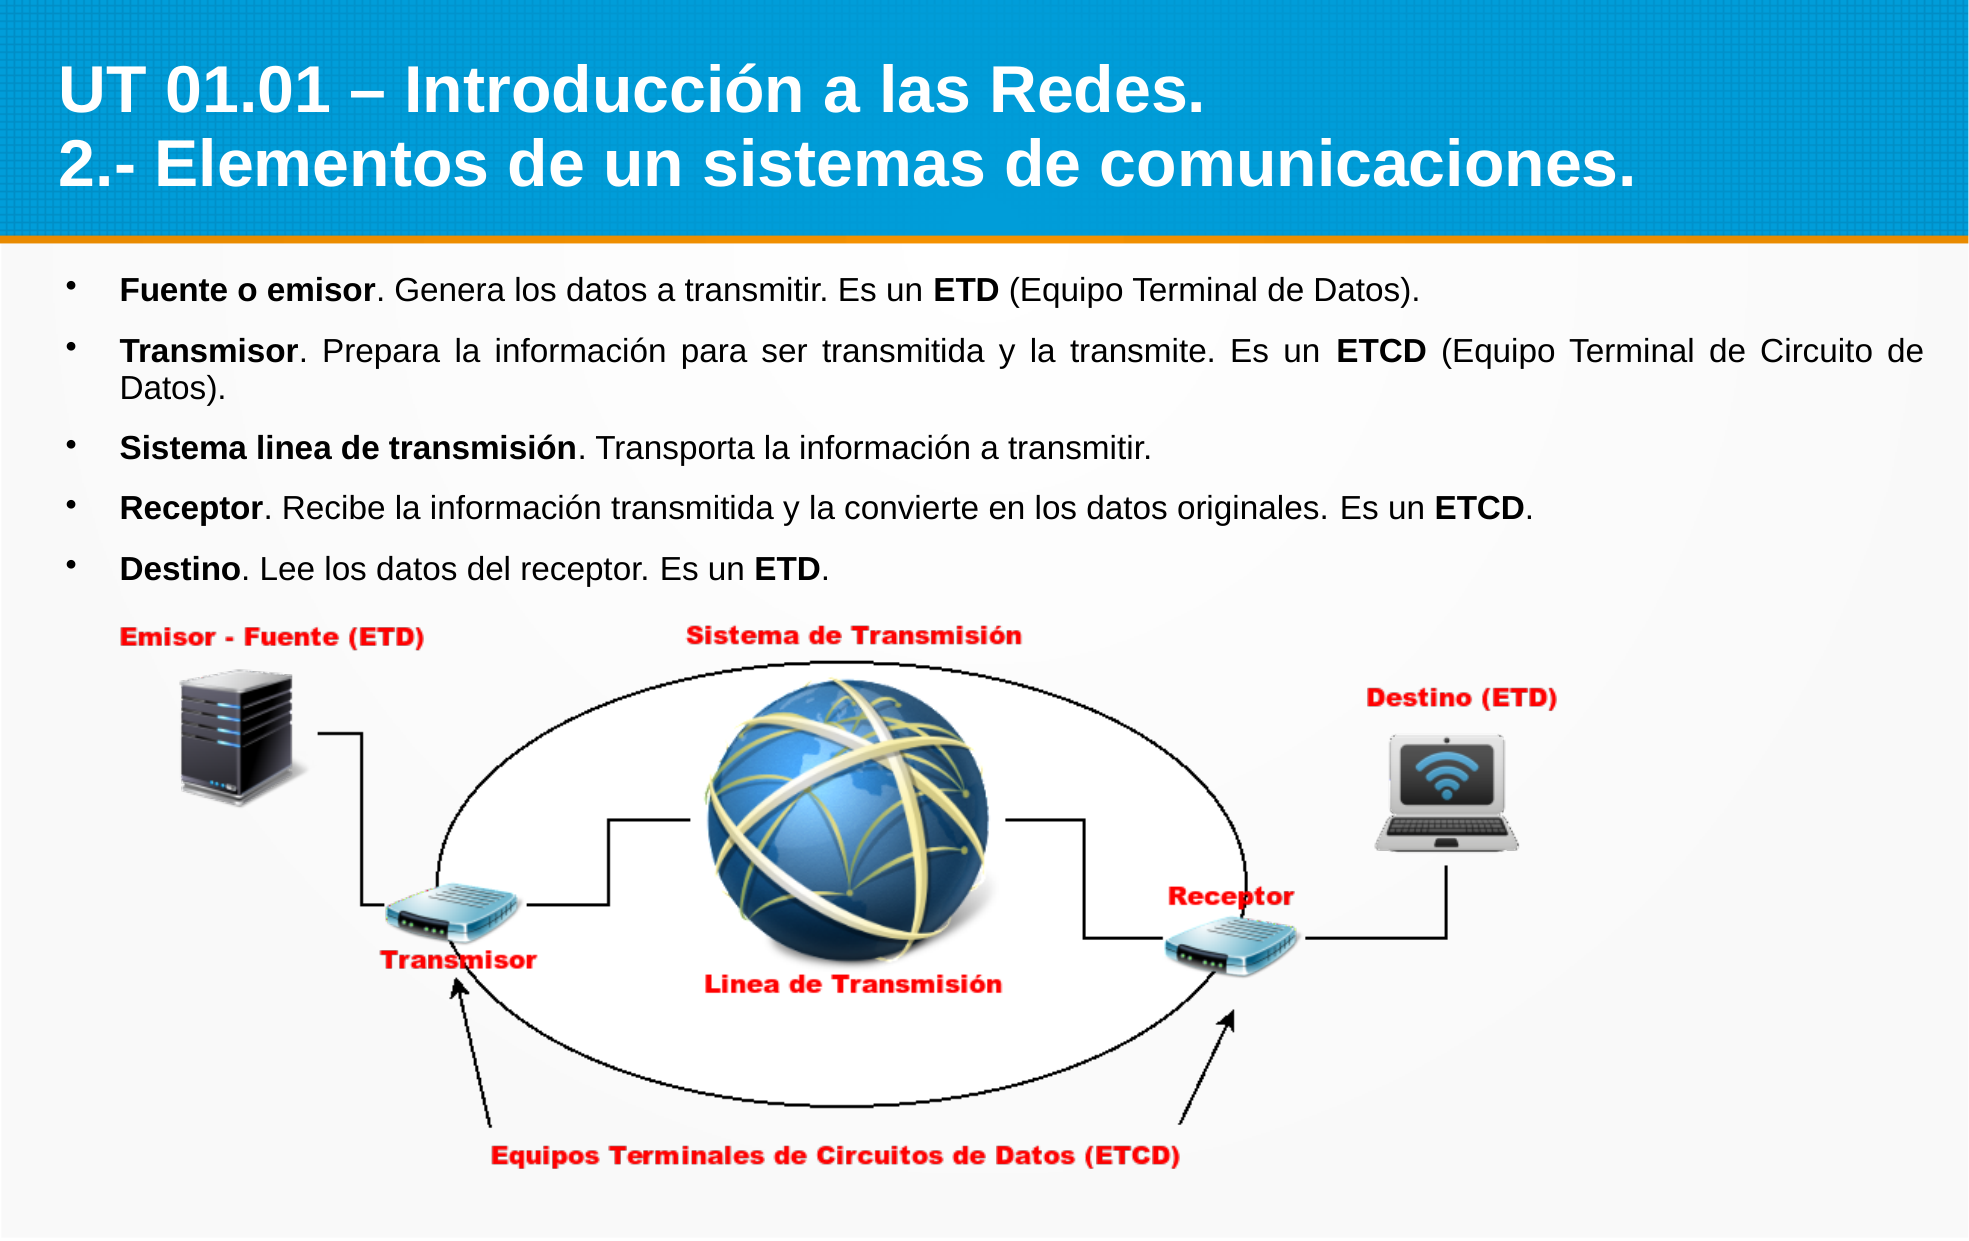

# UT 01.01 – Introducción a las Redes. 2.- Elementos de un sistemas de comunicaciones.
Fuente o emisor. Genera los datos a transmitir. Es un ETD (Equipo Terminal de Datos).
Transmisor. Prepara la información para ser transmitida y la transmite. Es un ETCD (Equipo Terminal de Circuito de Datos).
Sistema linea de transmisión. Transporta la información a transmitir.
Receptor. Recibe la información transmitida y la convierte en los datos originales. Es un ETCD.
Destino. Lee los datos del receptor. Es un ETD.